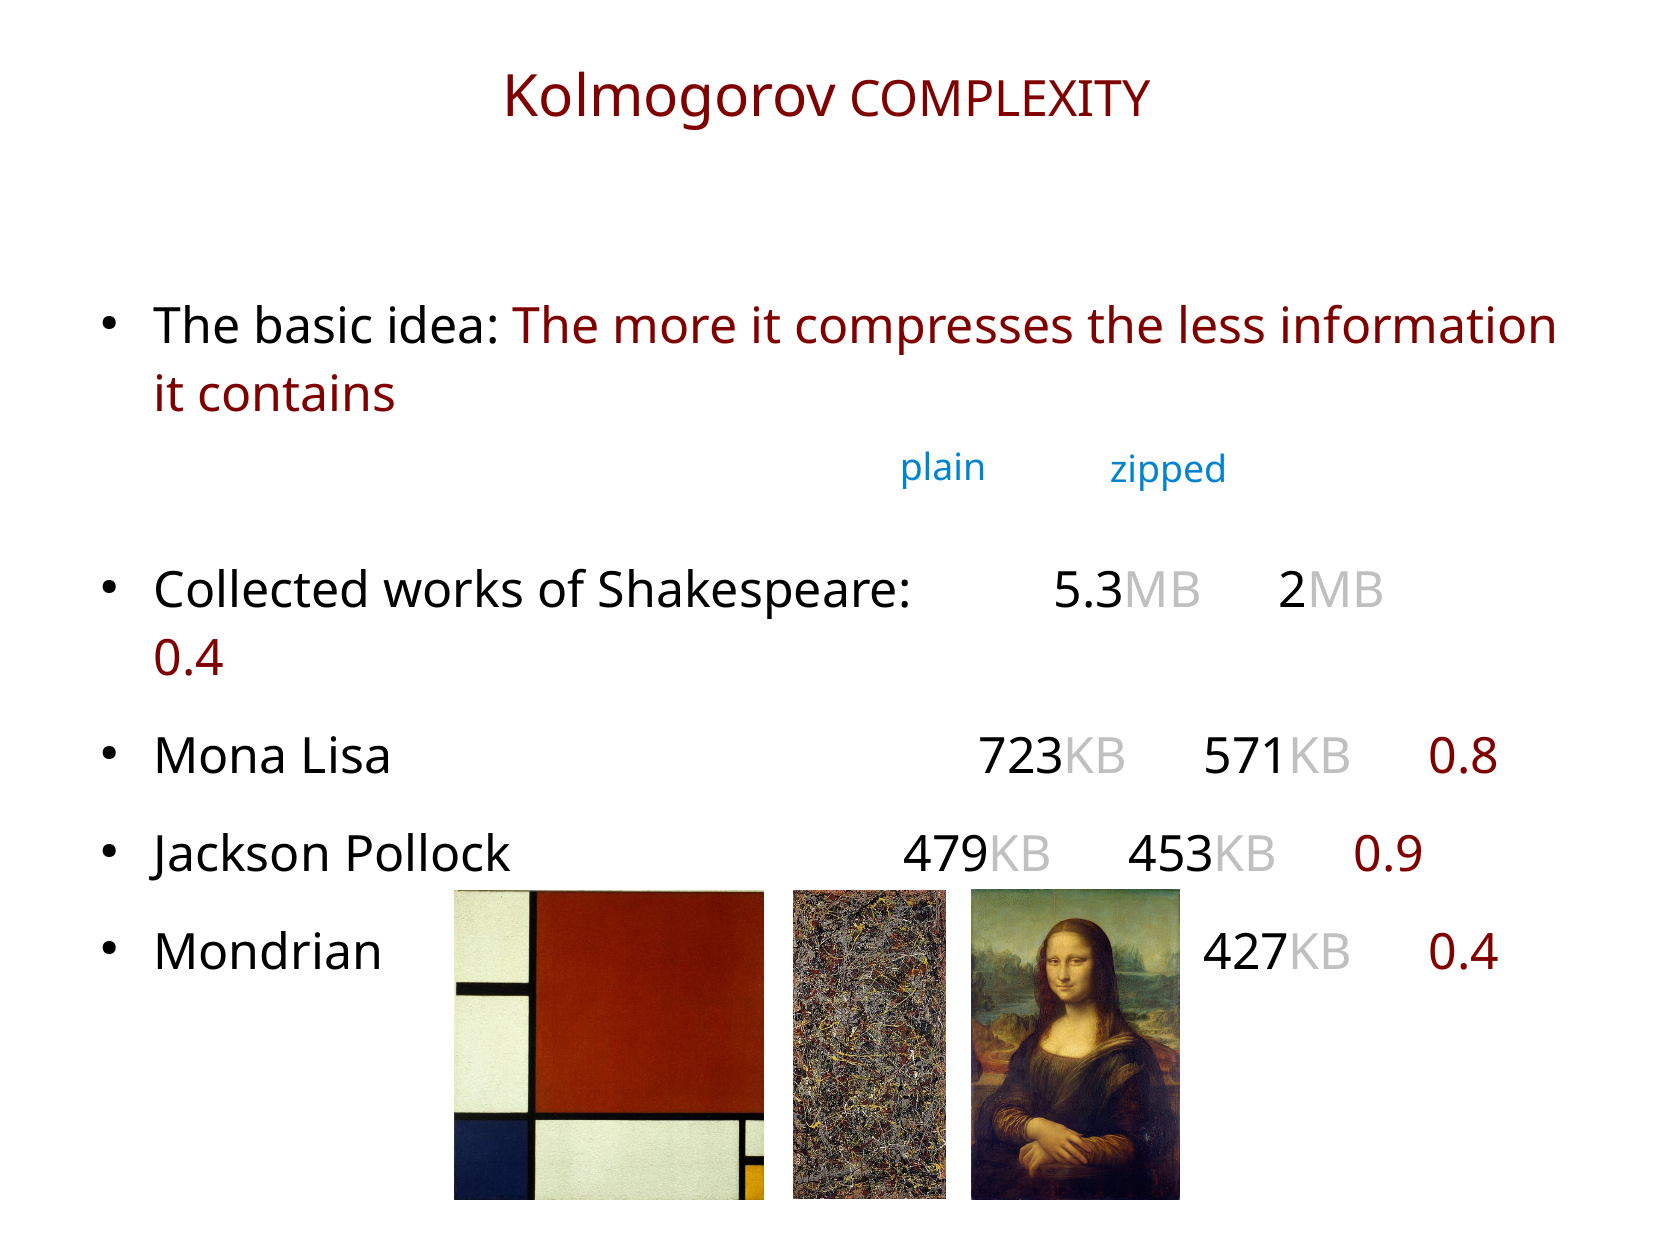

# Kolmogorov COMPLEXITY
The basic idea: The more it compresses the less information it contains
Collected works of Shakespeare:		5.3MB		2MB		0.4
Mona Lisa 								723KB		571KB		0.8
Jackson Pollock						479KB		453KB		0.9
Mondrian								1.1MB		427KB		0.4
plain
zipped